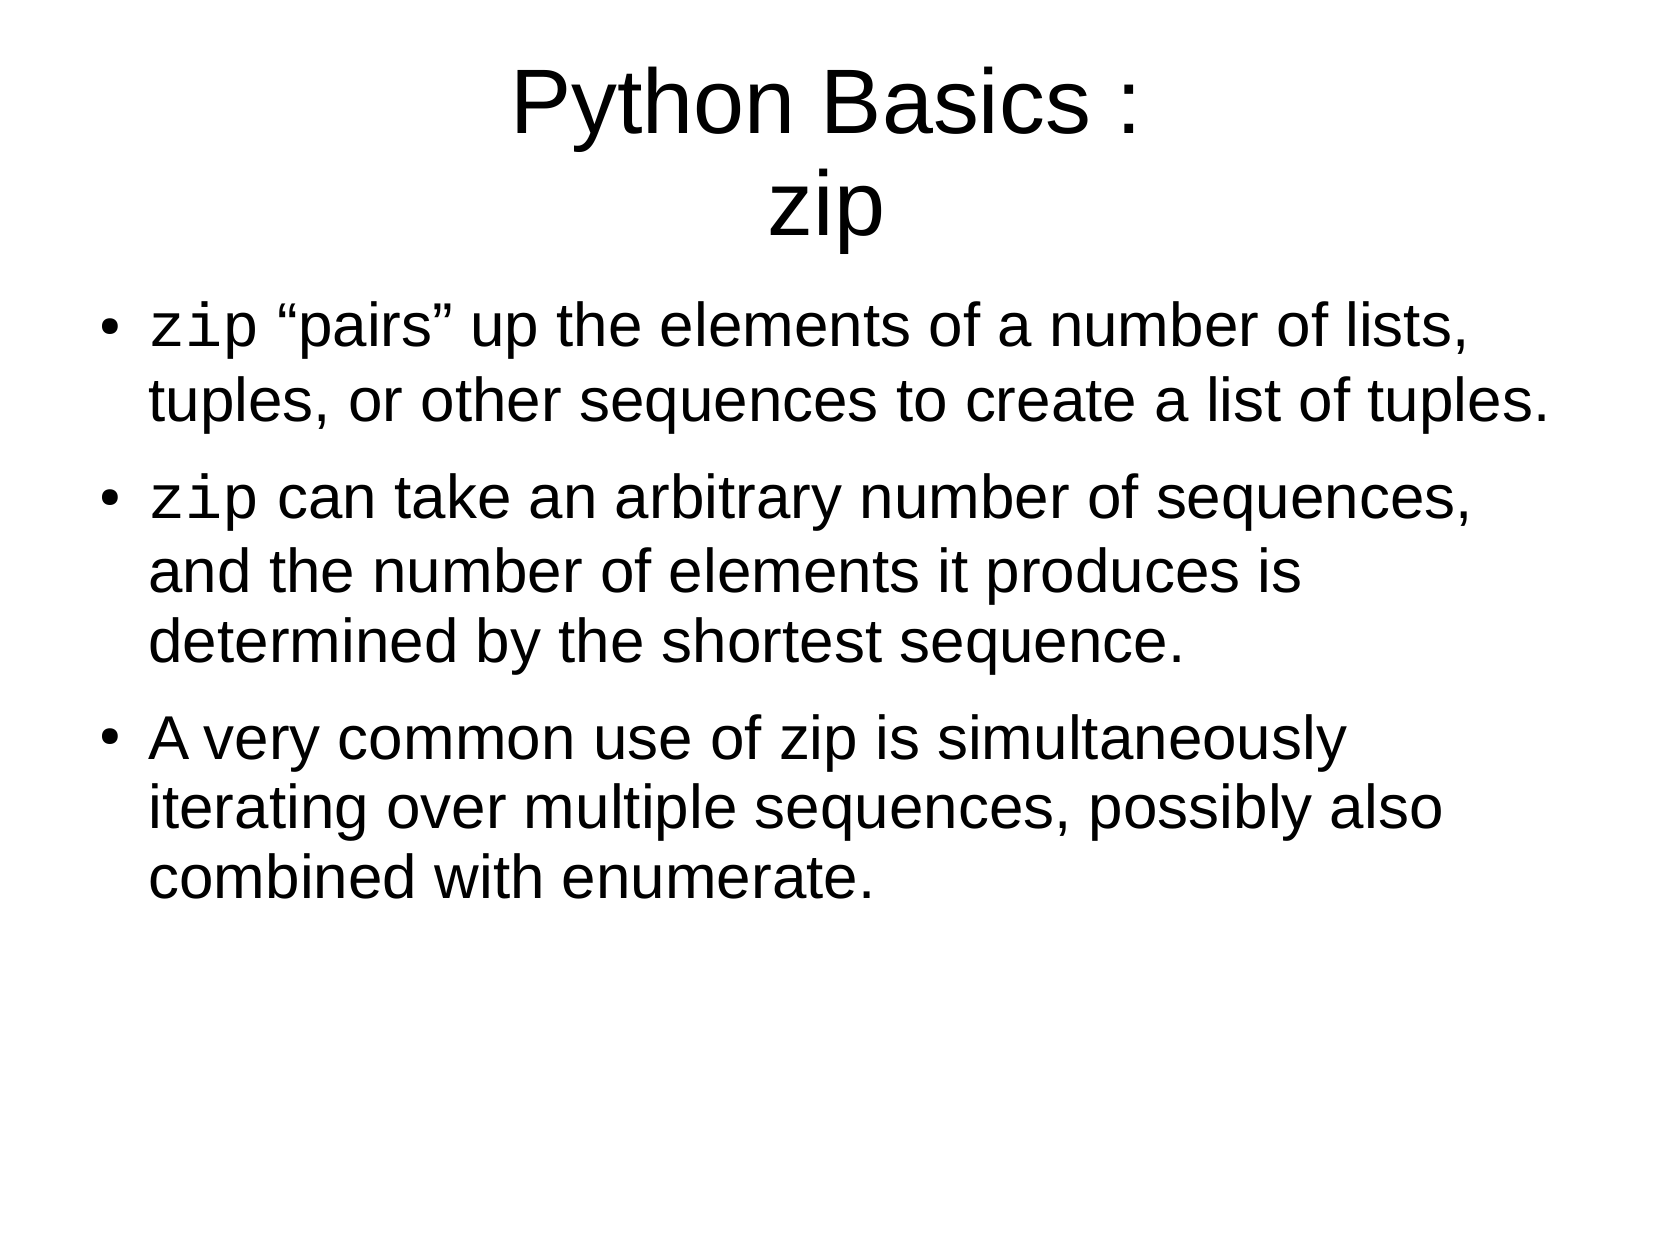

# Python Basics : zip
zip “pairs” up the elements of a number of lists, tuples, or other sequences to create a list of tuples.
zip can take an arbitrary number of sequences, and the number of elements it produces is determined by the shortest sequence.
A very common use of zip is simultaneously iterating over multiple sequences, possibly also combined with enumerate.